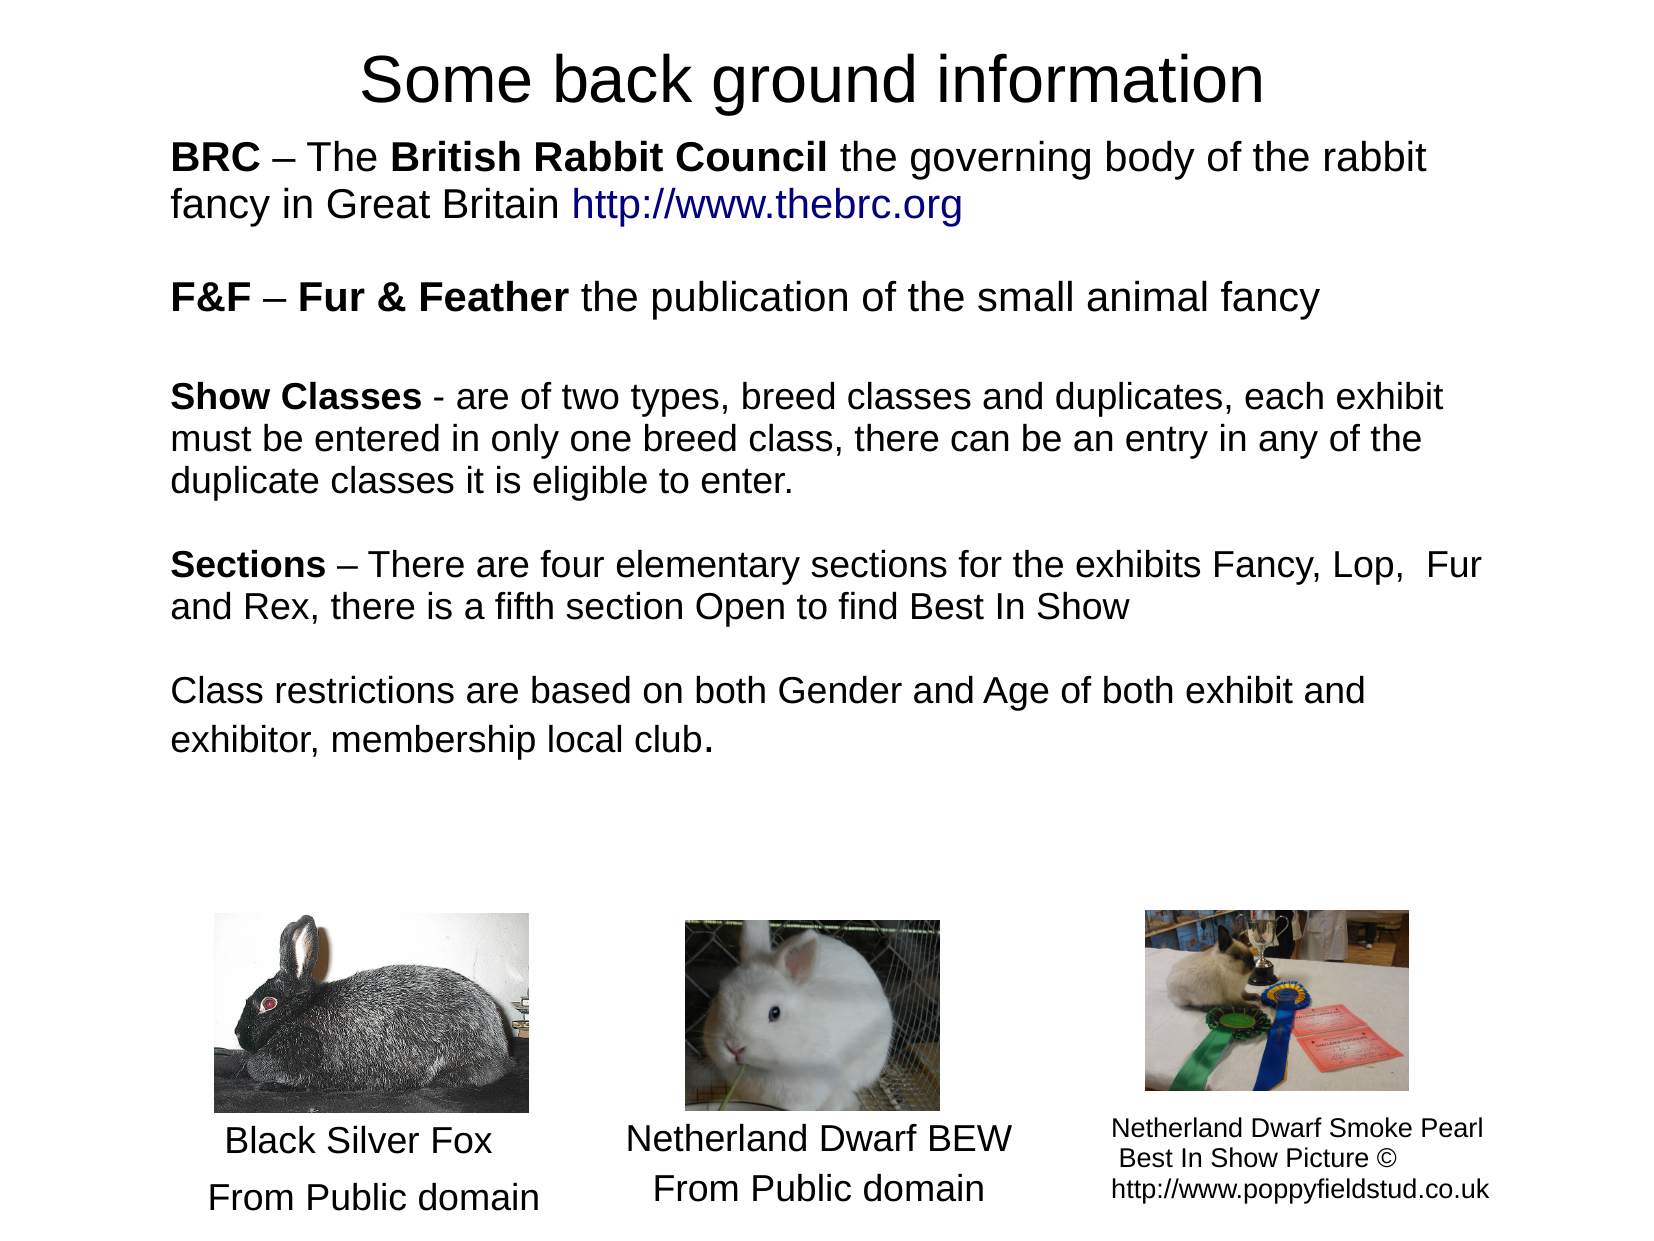

# Some back ground information
BRC – The British Rabbit Council the governing body of the rabbit fancy in Great Britain http://www.thebrc.org
F&F – Fur & Feather the publication of the small animal fancy
Show Classes - are of two types, breed classes and duplicates, each exhibit must be entered in only one breed class, there can be an entry in any of the duplicate classes it is eligible to enter.
Sections – There are four elementary sections for the exhibits Fancy, Lop, Fur and Rex, there is a fifth section Open to find Best In Show
Class restrictions are based on both Gender and Age of both exhibit and exhibitor, membership local club.
Netherland Dwarf Smoke Pearl
 Best In Show Picture © http://www.poppyfieldstud.co.uk
Netherland Dwarf BEW
Black Silver Fox
From Public domain
From Public domain